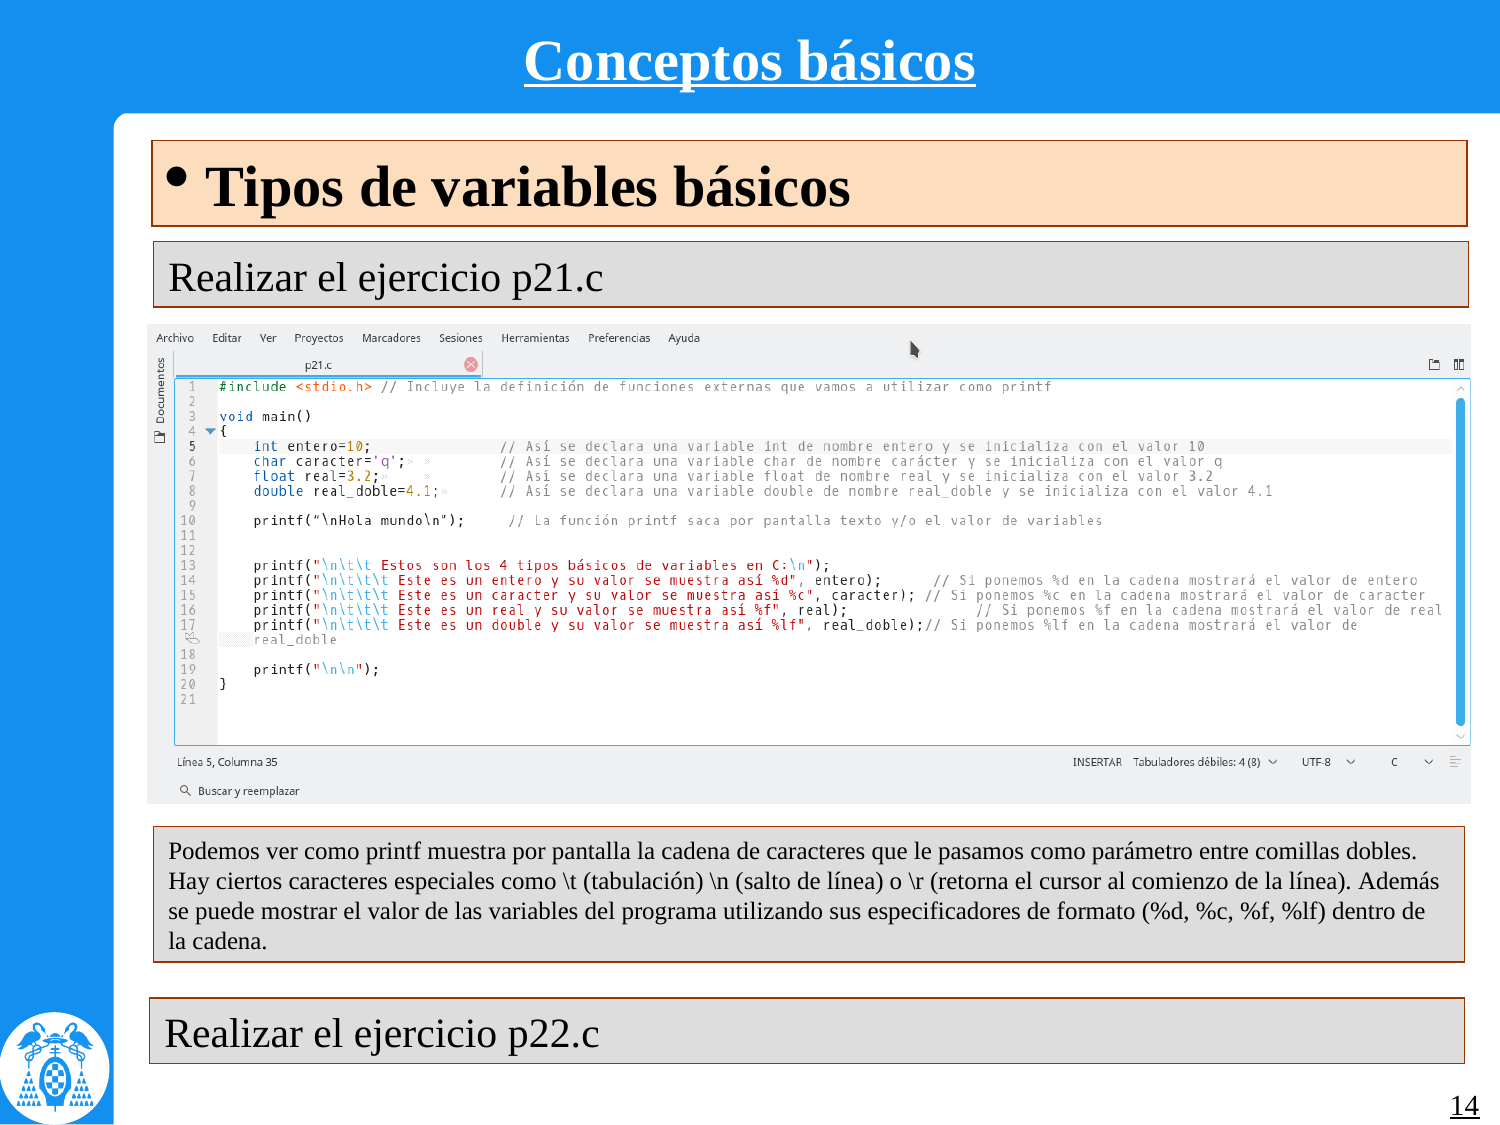

Conceptos básicos
 Tipos de variables básicos
Realizar el ejercicio p21.c
Podemos ver como printf muestra por pantalla la cadena de caracteres que le pasamos como parámetro entre comillas dobles. Hay ciertos caracteres especiales como \t (tabulación) \n (salto de línea) o \r (retorna el cursor al comienzo de la línea). Además se puede mostrar el valor de las variables del programa utilizando sus especificadores de formato (%d, %c, %f, %lf) dentro de la cadena.
Realizar el ejercicio p22.c